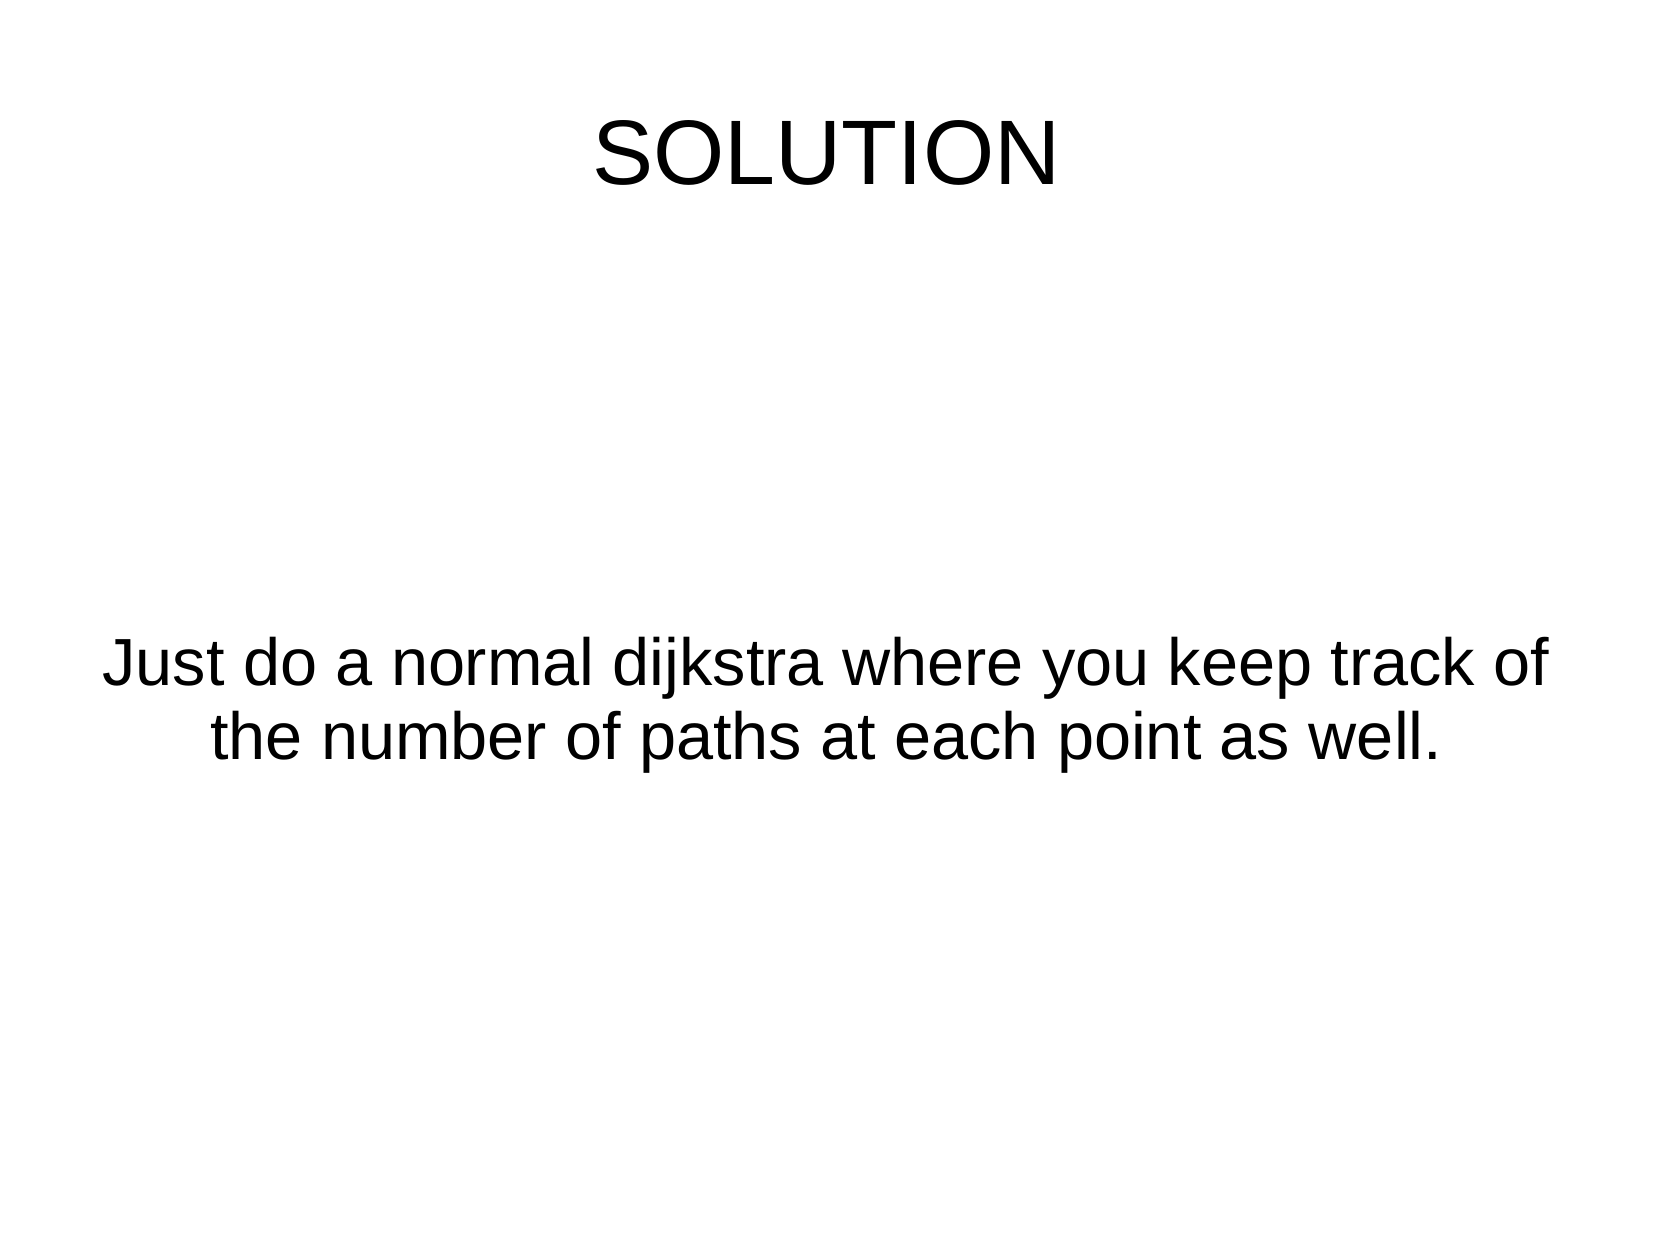

# SOLUTION
Just do a normal dijkstra where you keep track of the number of paths at each point as well.